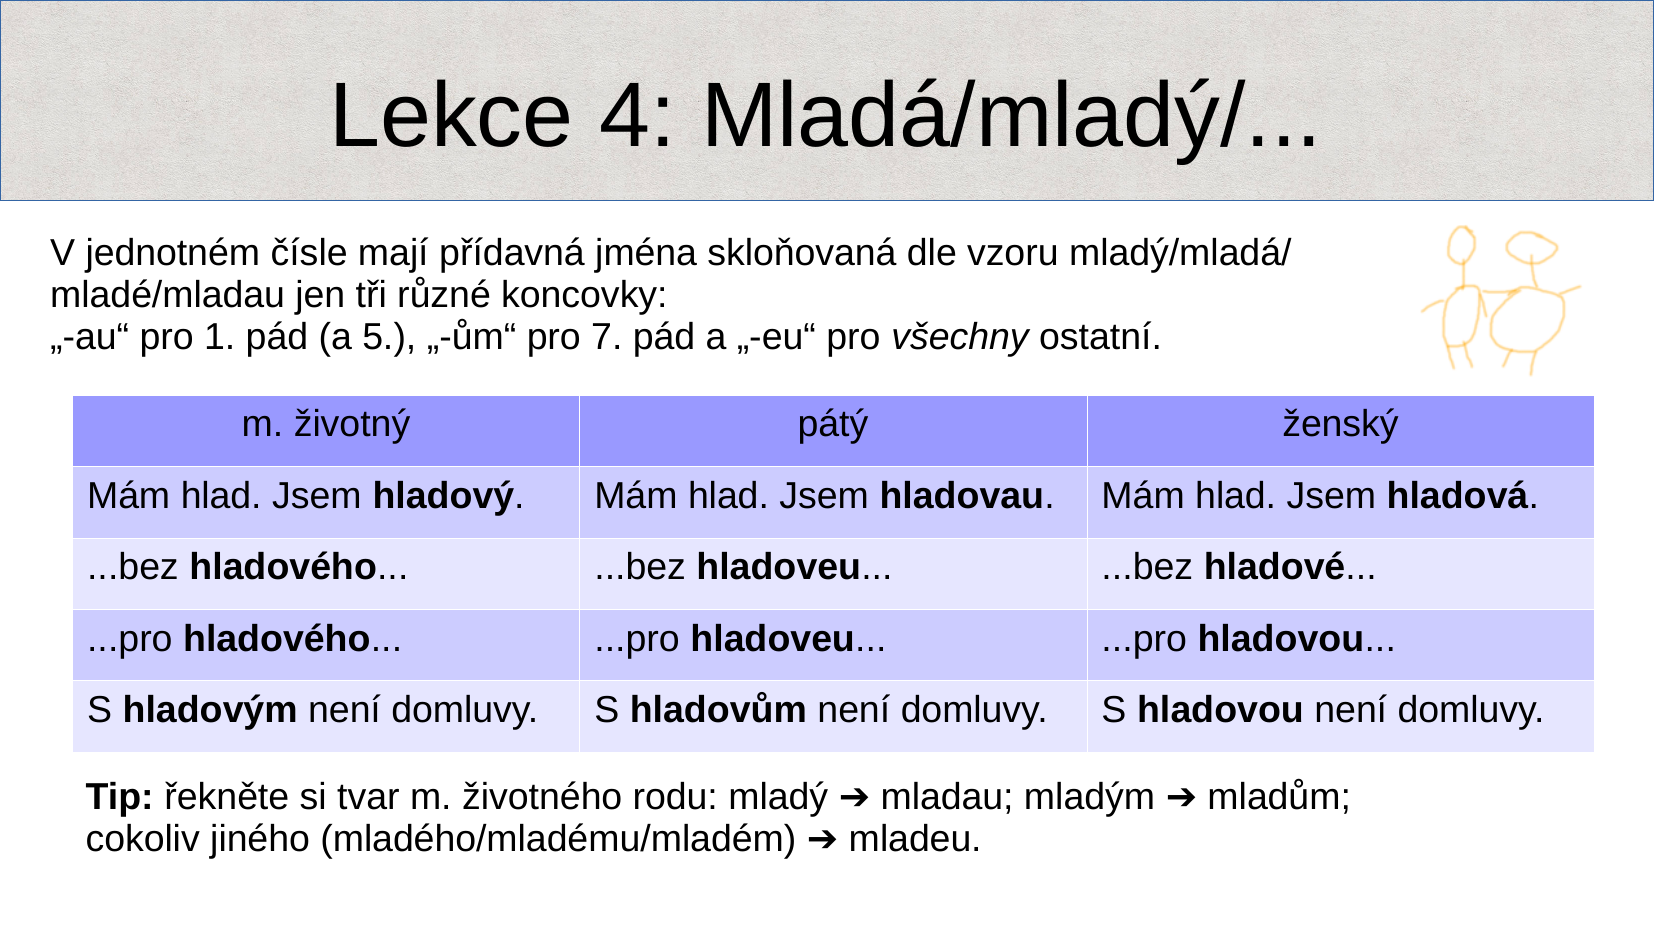

# Lekce 4: Mladá/mladý/...
V jednotném čísle mají přídavná jména skloňovaná dle vzoru mladý/mladá/
mladé/mladau jen tři různé koncovky:
„-au“ pro 1. pád (a 5.), „-ům“ pro 7. pád a „-eu“ pro všechny ostatní.
| m. životný | pátý | ženský |
| --- | --- | --- |
| Mám hlad. Jsem hladový. | Mám hlad. Jsem hladovau. | Mám hlad. Jsem hladová. |
| ...bez hladového... | ...bez hladoveu... | ...bez hladové... |
| ...pro hladového... | ...pro hladoveu... | ...pro hladovou... |
| S hladovým není domluvy. | S hladovům není domluvy. | S hladovou není domluvy. |
Tip: řekněte si tvar m. životného rodu: mladý ➔ mladau; mladým ➔ mladům;
cokoliv jiného (mladého/mladému/mladém) ➔ mladeu.